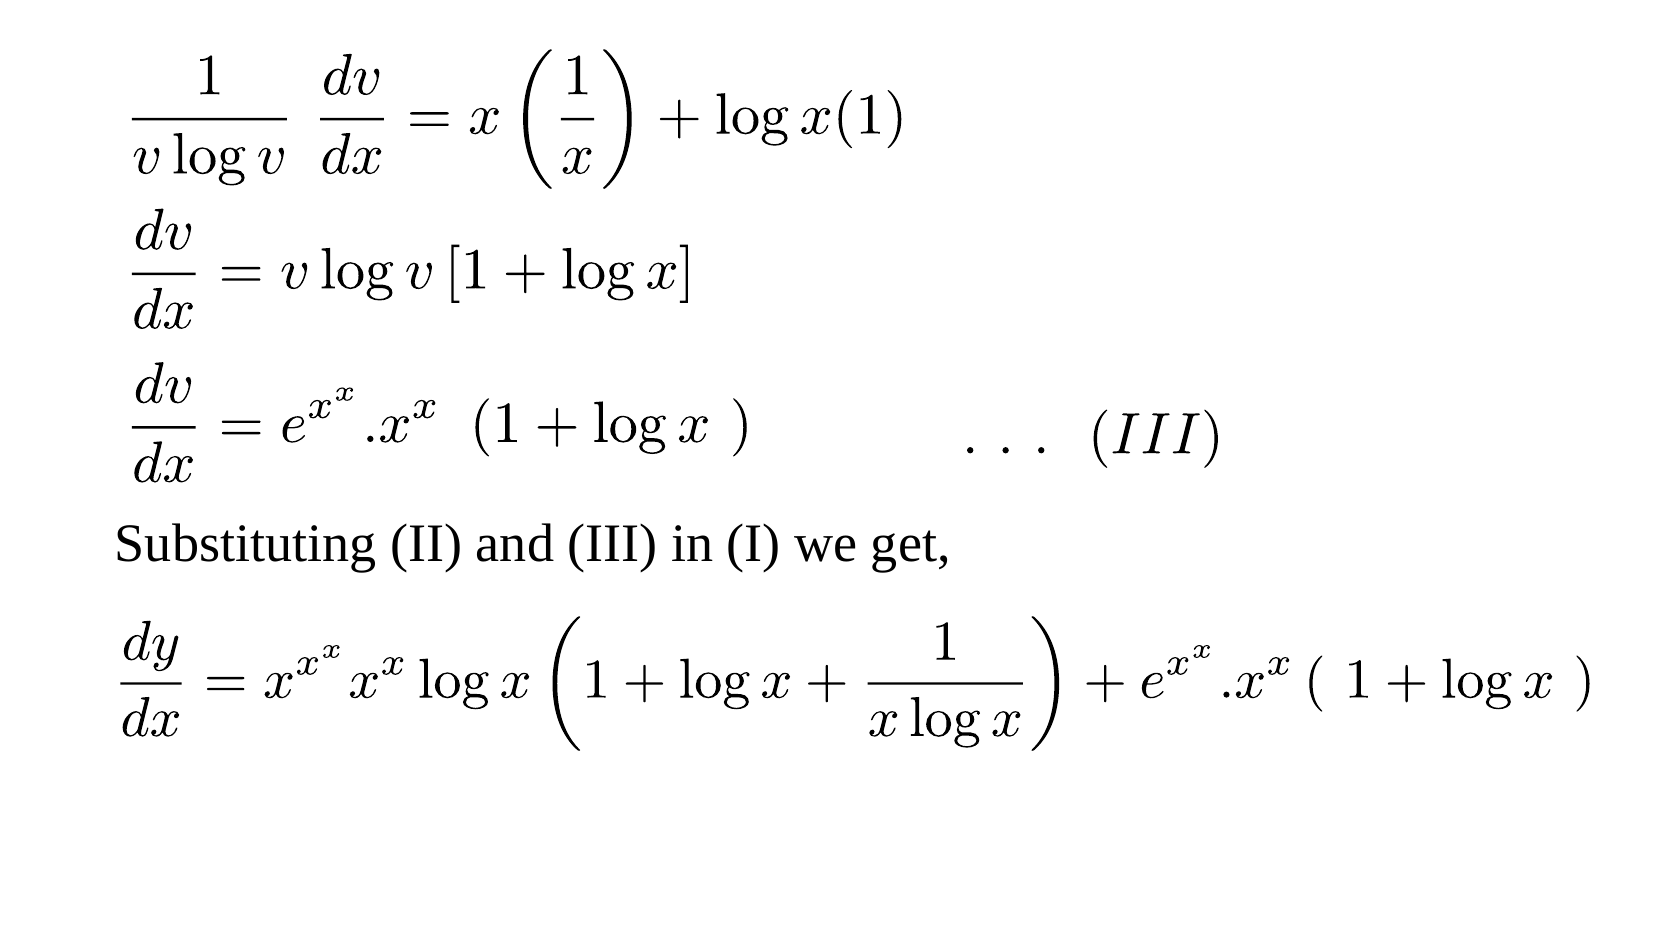

# Substituting (II) and (III) in (I) we get,